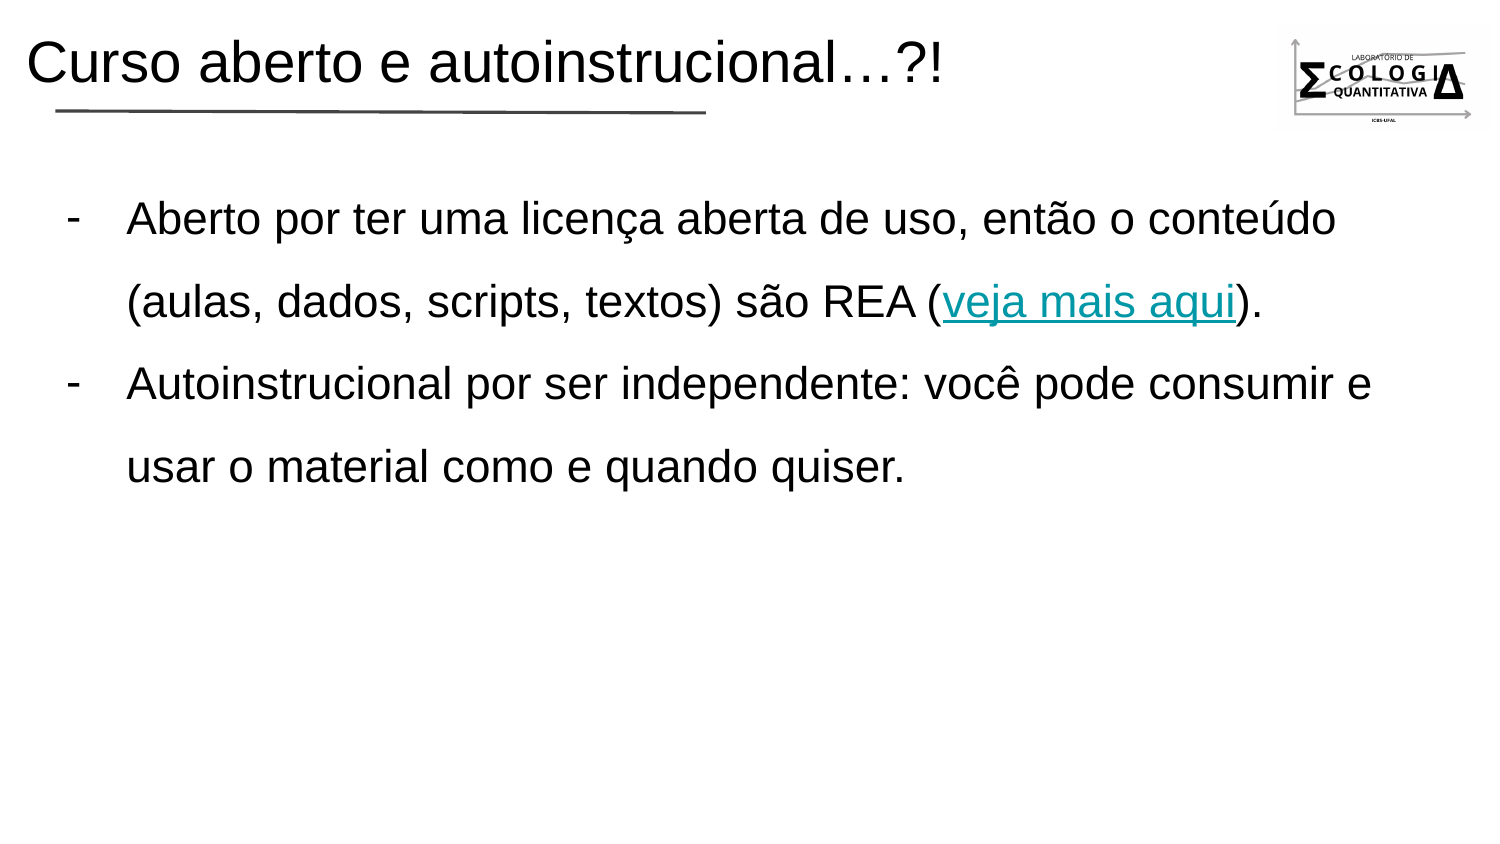

Curso aberto e autoinstrucional…?!
Aberto por ter uma licença aberta de uso, então o conteúdo (aulas, dados, scripts, textos) são REA (veja mais aqui).
Autoinstrucional por ser independente: você pode consumir e usar o material como e quando quiser.